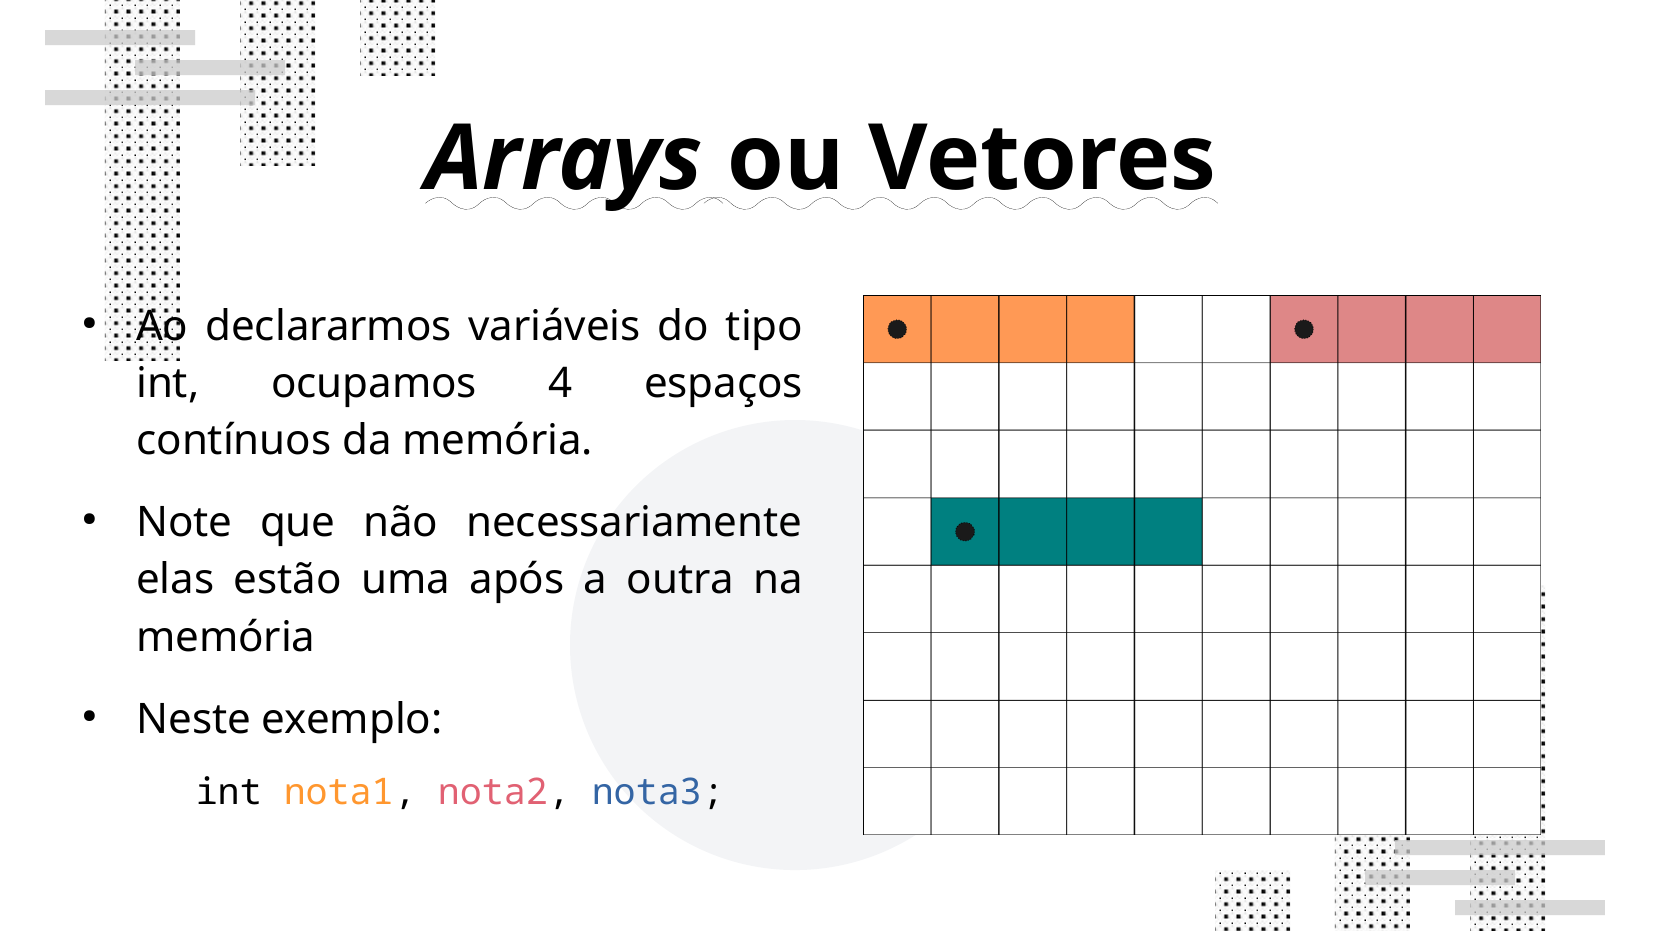

# Arrays ou Vetores
Ao declararmos variáveis do tipo int, ocupamos 4 espaços contínuos da memória.
Note que não necessariamente elas estão uma após a outra na memória
Neste exemplo:
int nota1, nota2, nota3;